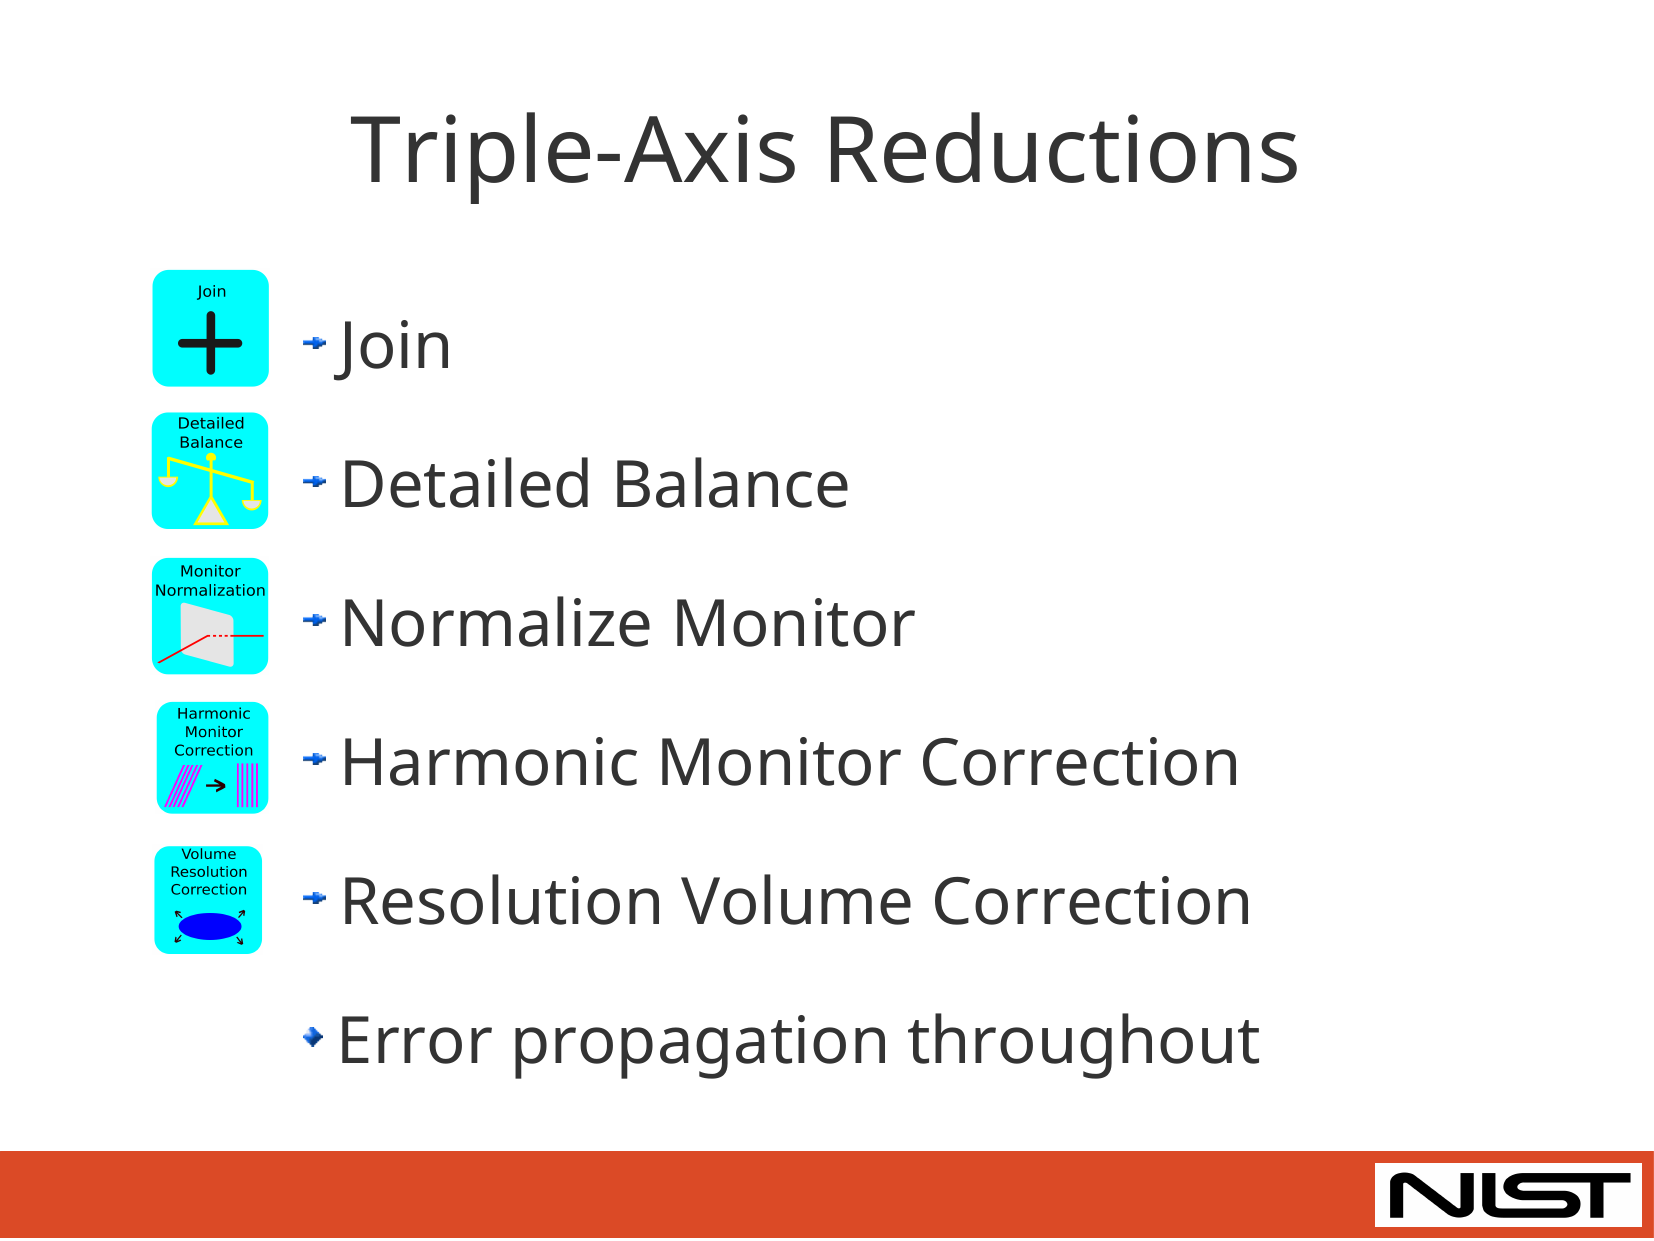

# Triple-Axis Reductions
 Join
 Detailed Balance
 Normalize Monitor
 Harmonic Monitor Correction
 Resolution Volume Correction
 Error propagation throughout